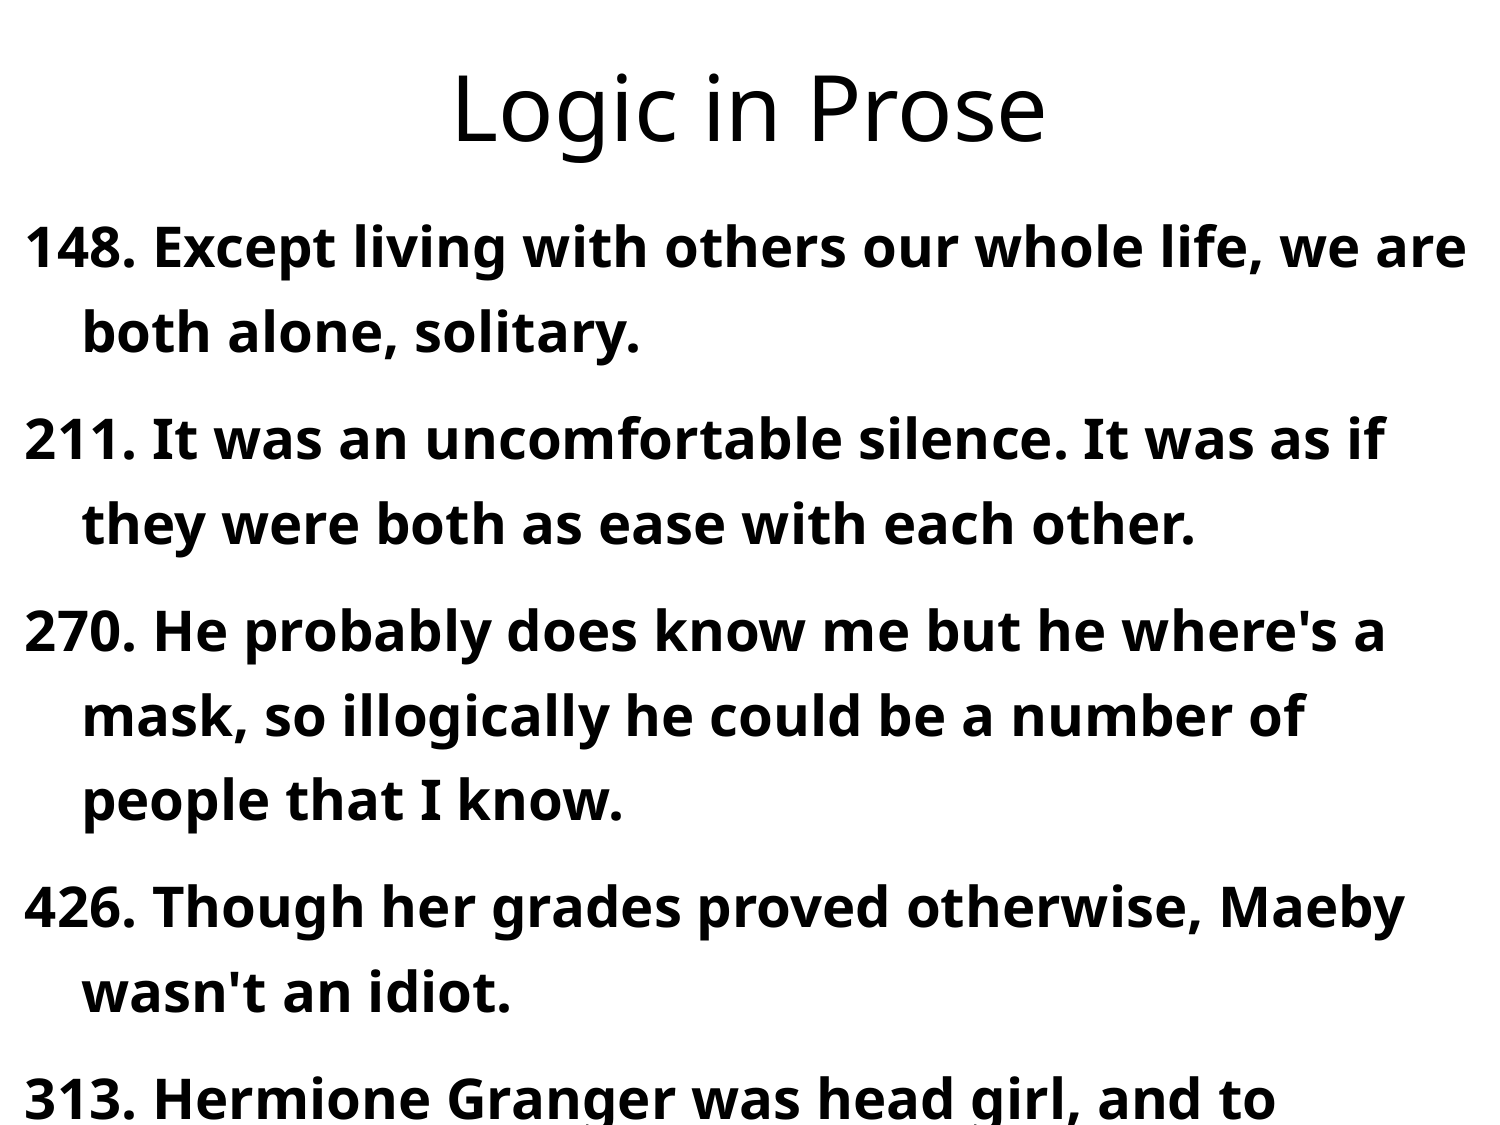

# Logic in Prose
148. Except living with others our whole life, we are both alone, solitary.
211. It was an uncomfortable silence. It was as if they were both as ease with each other.
270. He probably does know me but he where's a mask, so illogically he could be a number of people that I know.
426. Though her grades proved otherwise, Maeby wasn't an idiot.
313. Hermione Granger was head girl, and to everyone's surprise, so was Draco Malfoy.